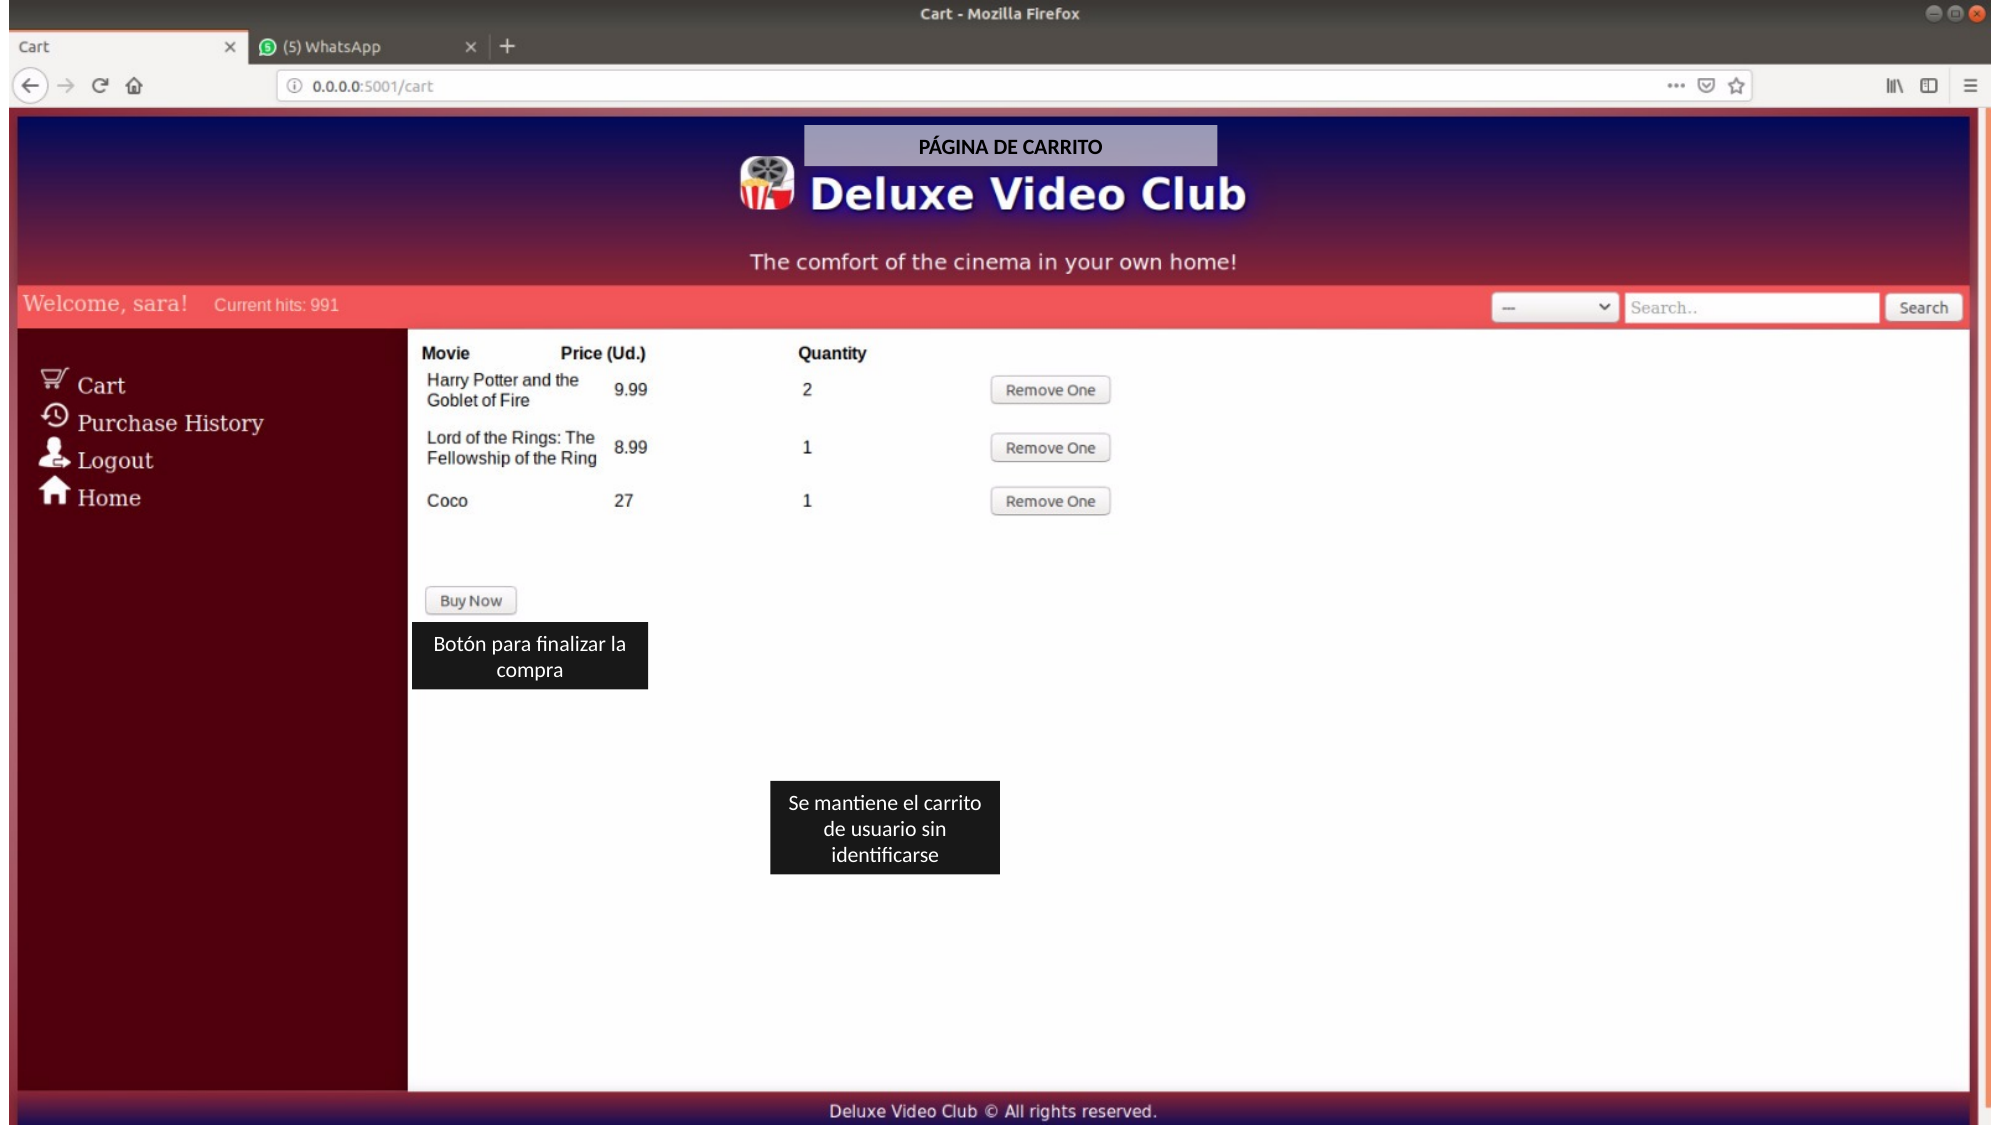

PÁGINA DE CARRITO
Botón para finalizar la compra
Se mantiene el carrito de usuario sin identificarse